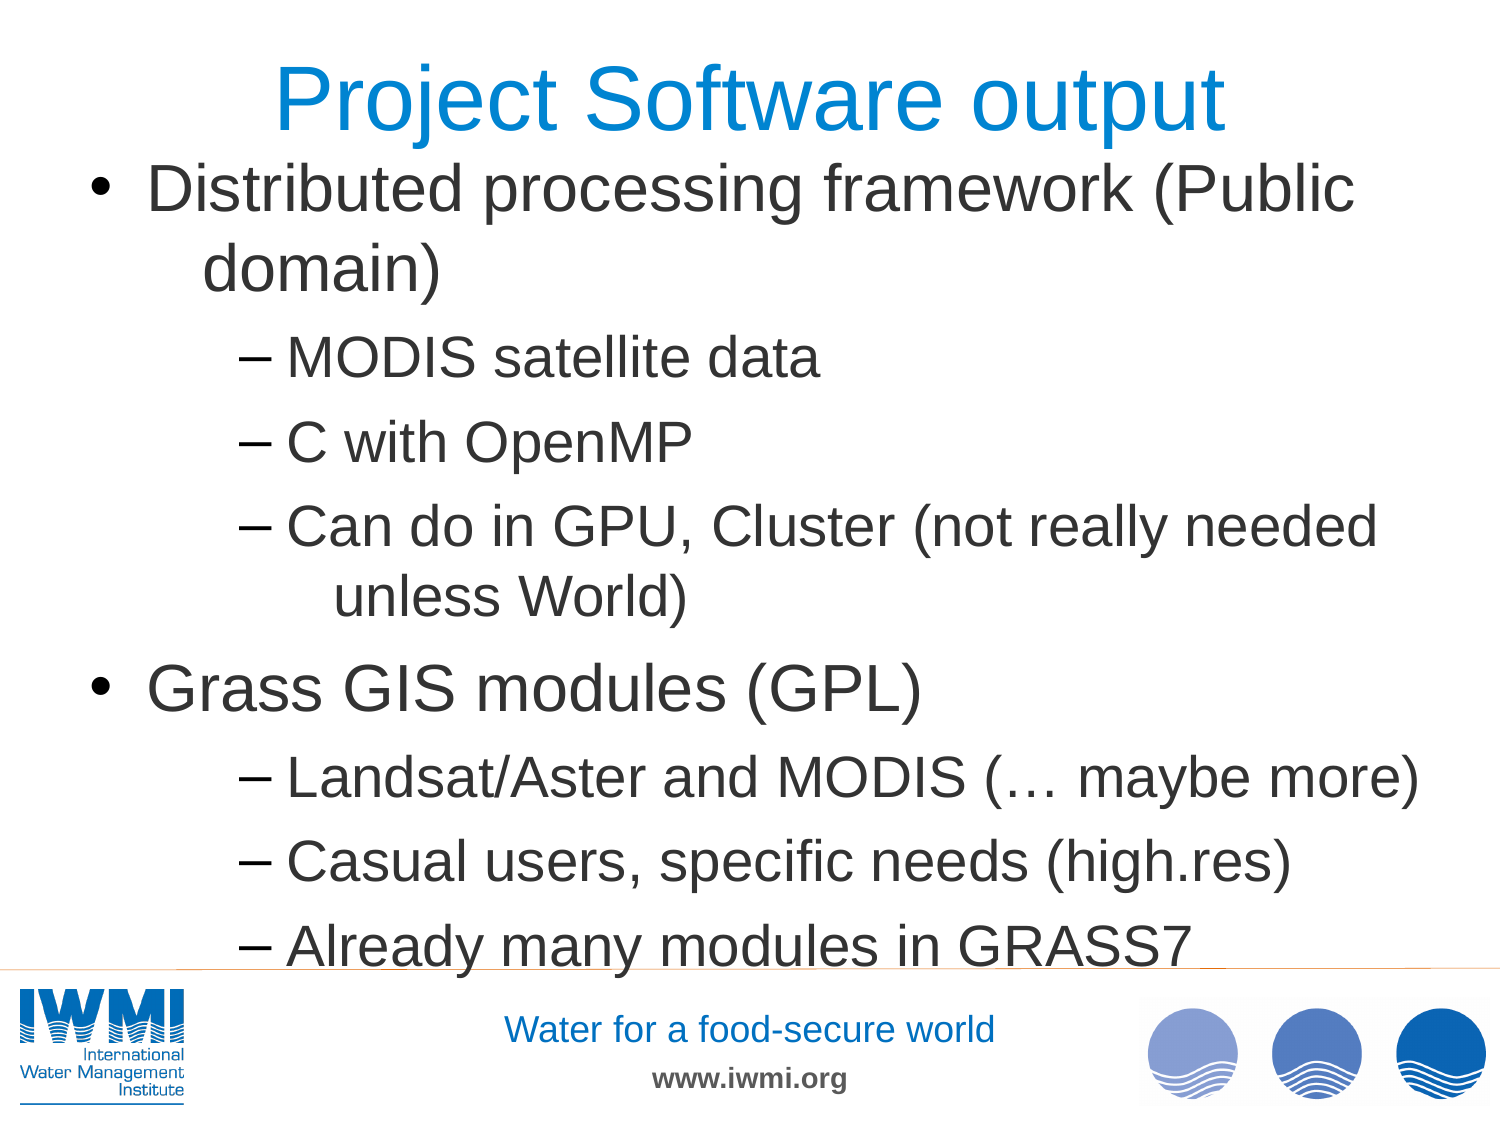

# Project Software output
Distributed processing framework (Public domain)
MODIS satellite data
C with OpenMP
Can do in GPU, Cluster (not really needed unless World)
Grass GIS modules (GPL)
Landsat/Aster and MODIS (… maybe more)
Casual users, specific needs (high.res)
Already many modules in GRASS7